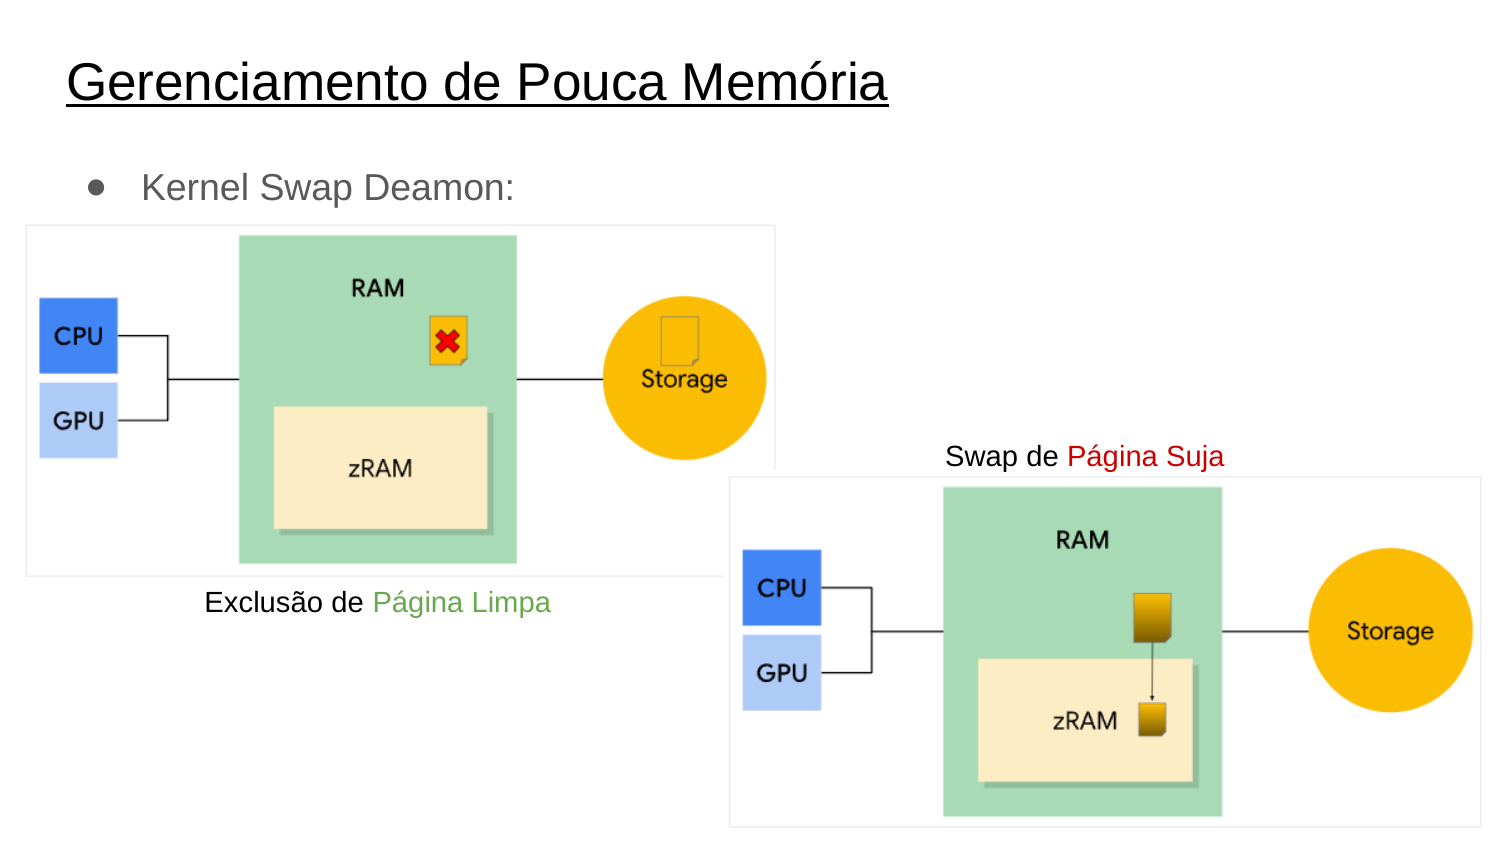

# Gerenciamento de Pouca Memória
Kernel Swap Deamon:
Swap de Página Suja
Exclusão de Página Limpa